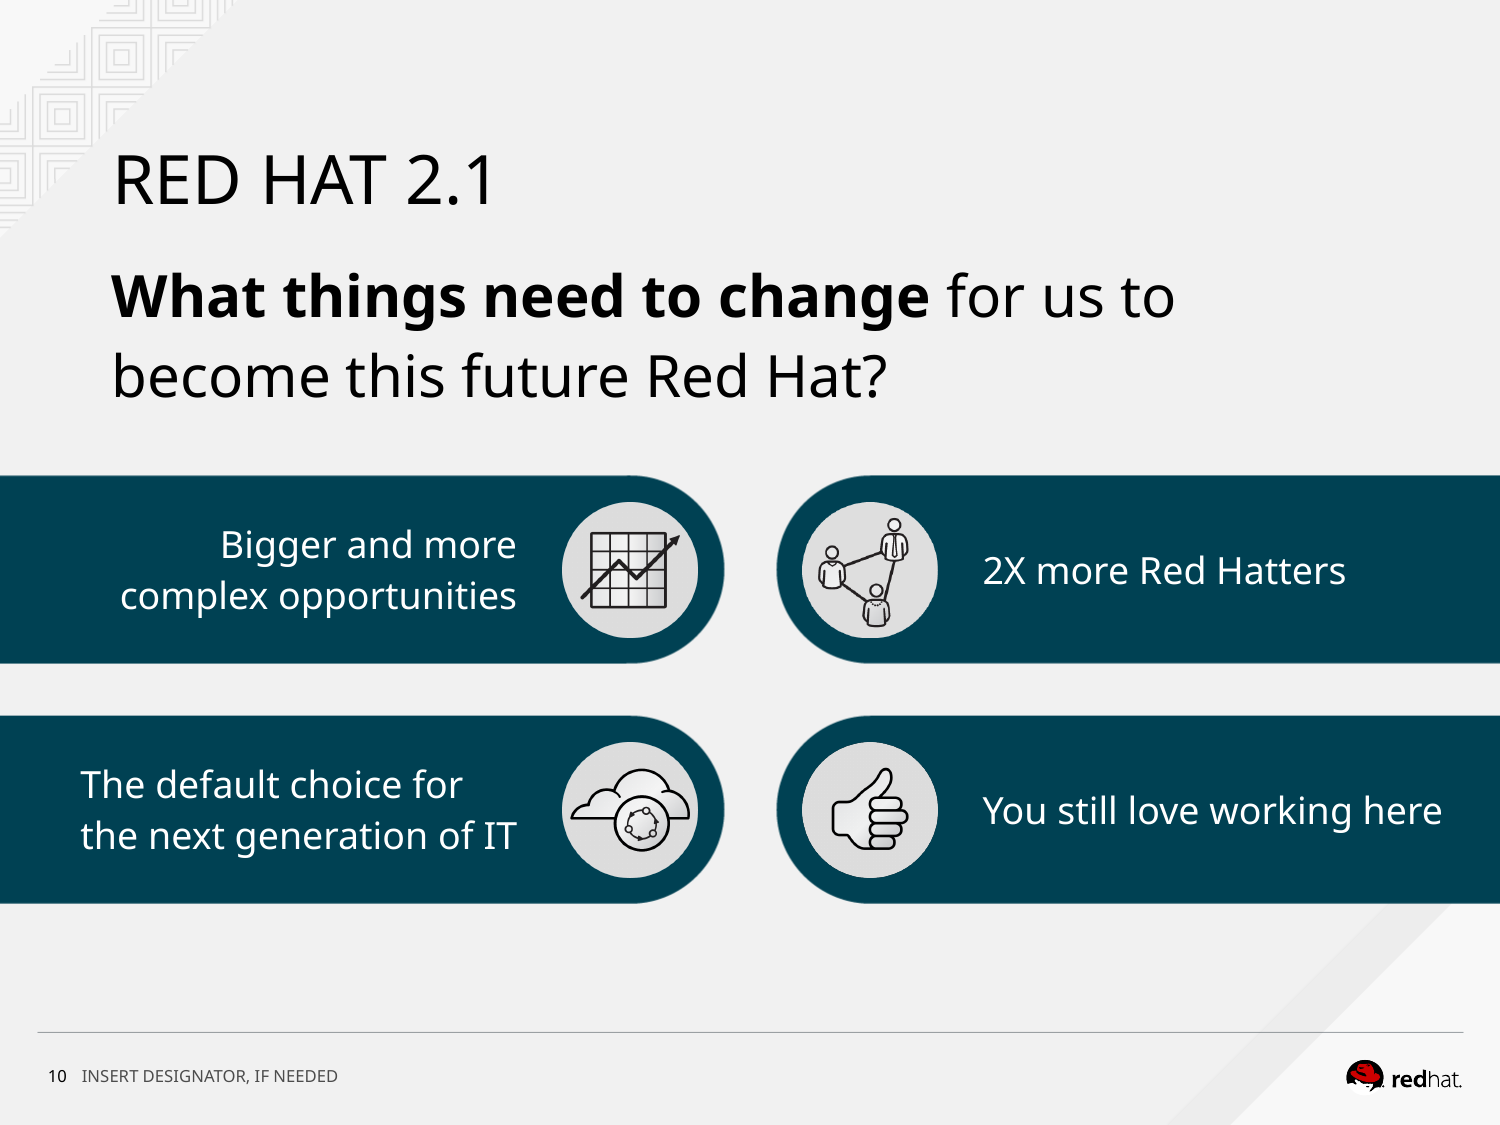

# RED HAT 2.1
What things need to change for us to become this future Red Hat?
2X more Red Hatters
Bigger and more complex opportunities
The default choice for the next generation of IT
You still love working here
10
INSERT DESIGNATOR, IF NEEDED